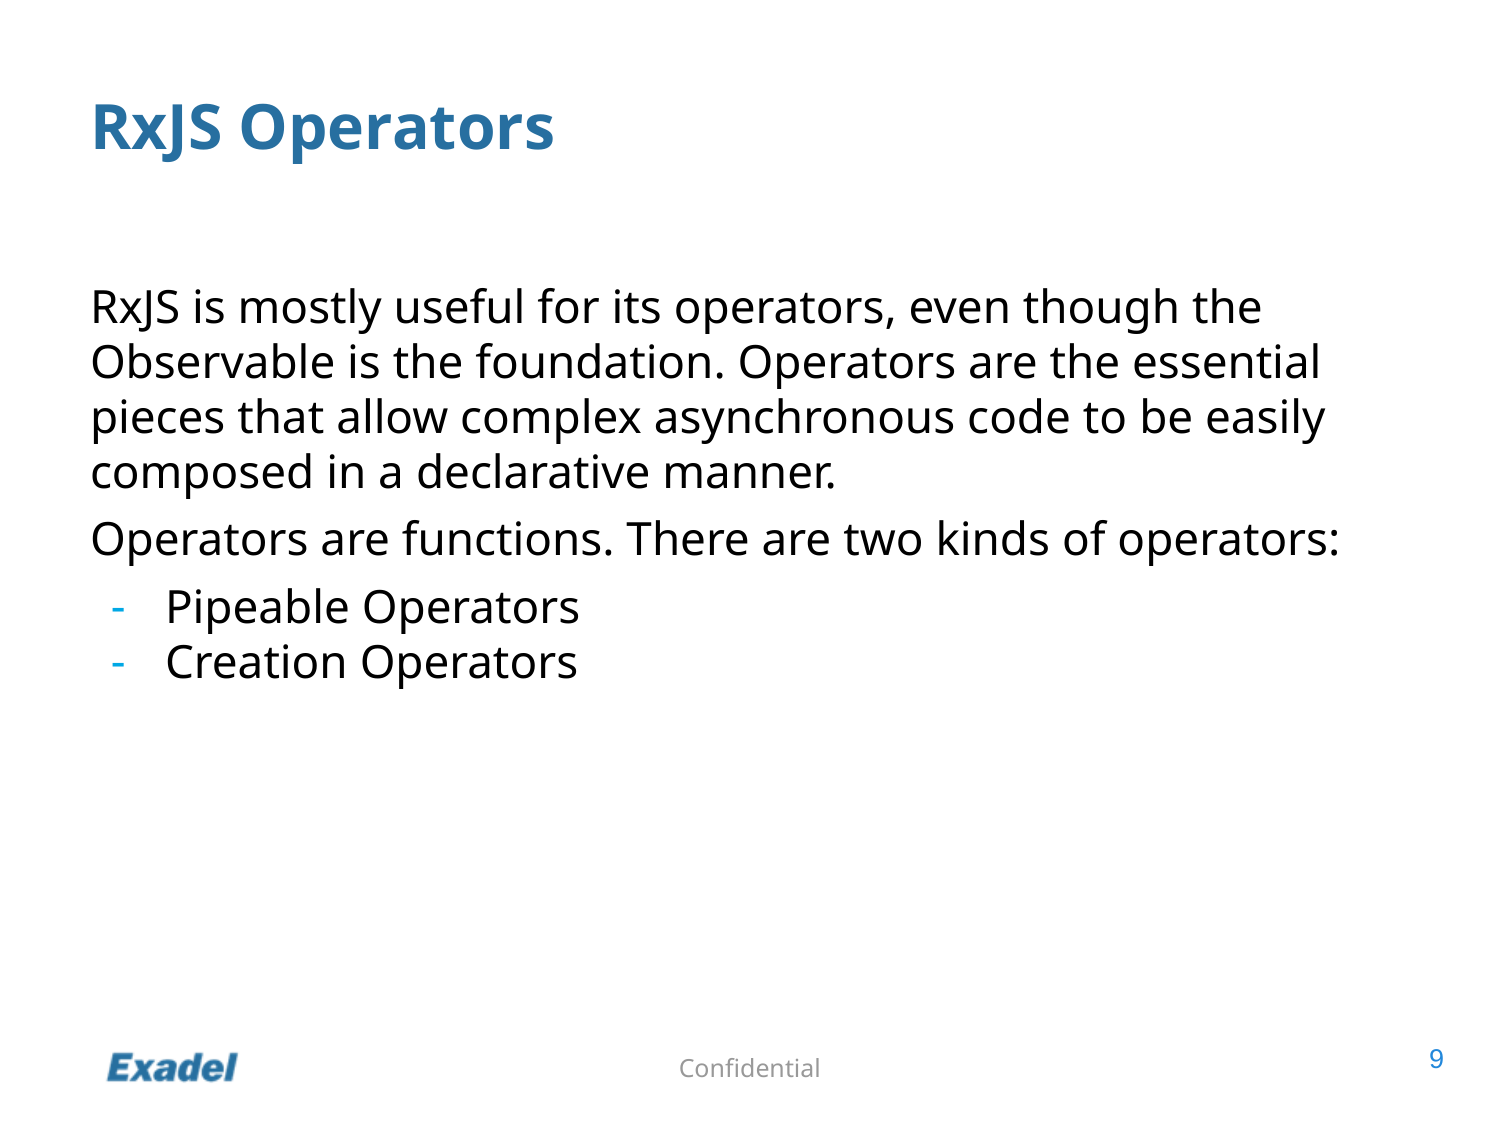

# RxJS Operators
RxJS is mostly useful for its operators, even though the Observable is the foundation. Operators are the essential pieces that allow complex asynchronous code to be easily composed in a declarative manner.
Operators are functions. There are two kinds of operators:
Pipeable Operators
Creation Operators